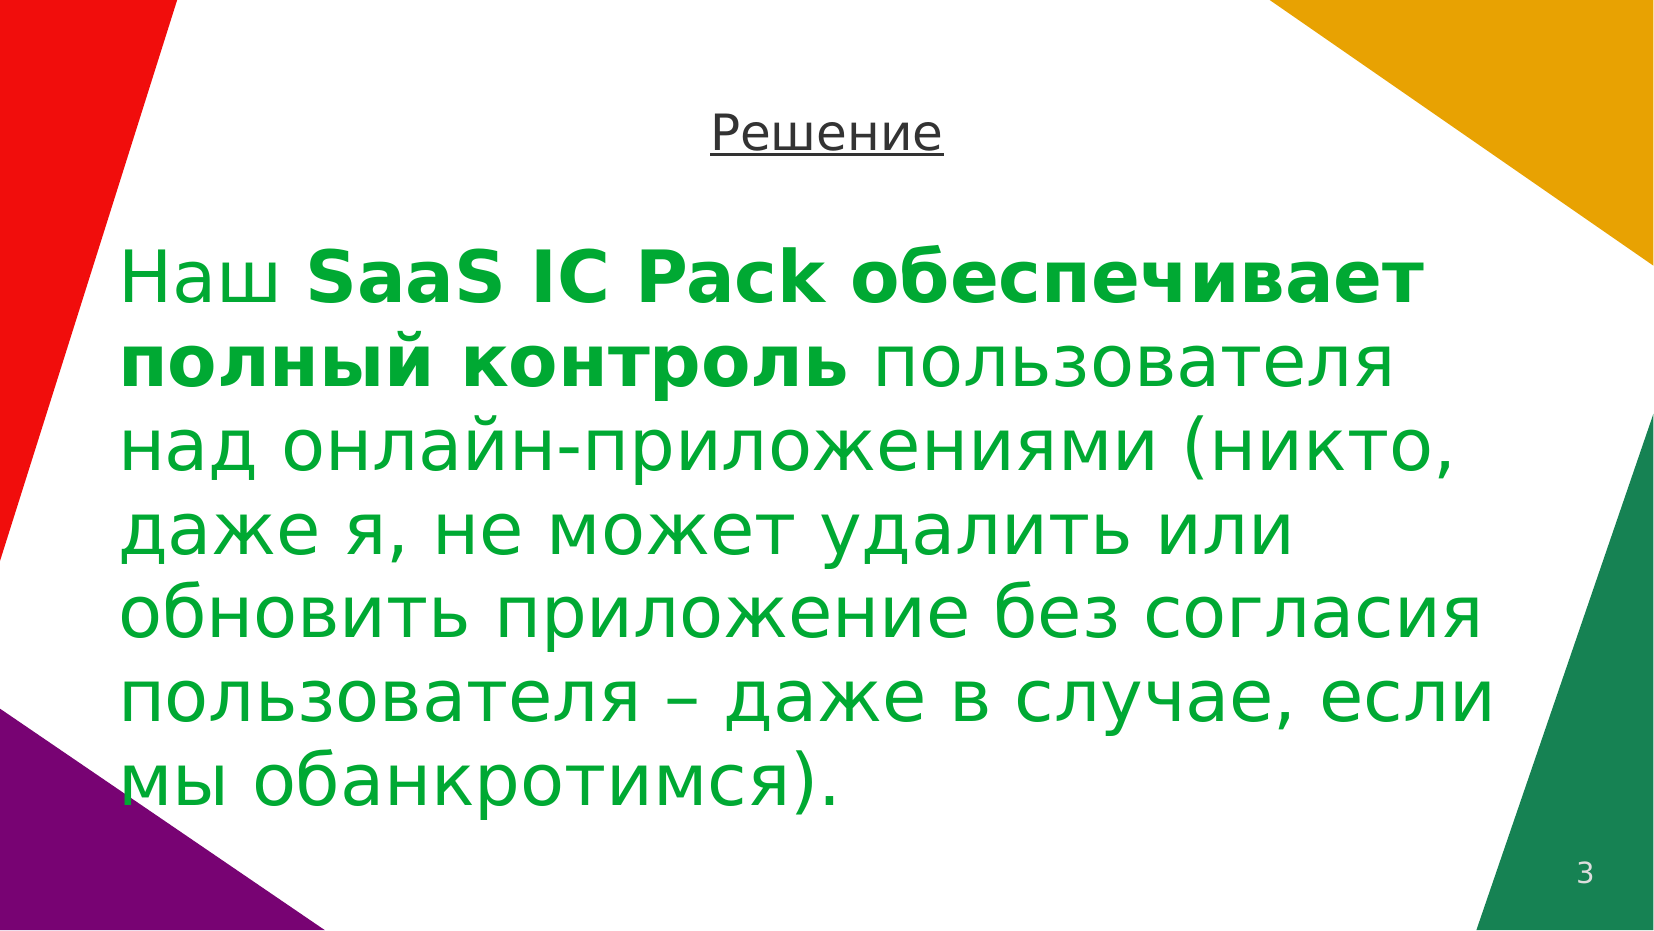

# Решение
Наш SaaS IC Pack обеспечивает полный контроль пользователя над онлайн-приложениями (никто, даже я, не может удалить или обновить приложение без согласия пользователя – даже в случае, если мы обанкротимся).
3